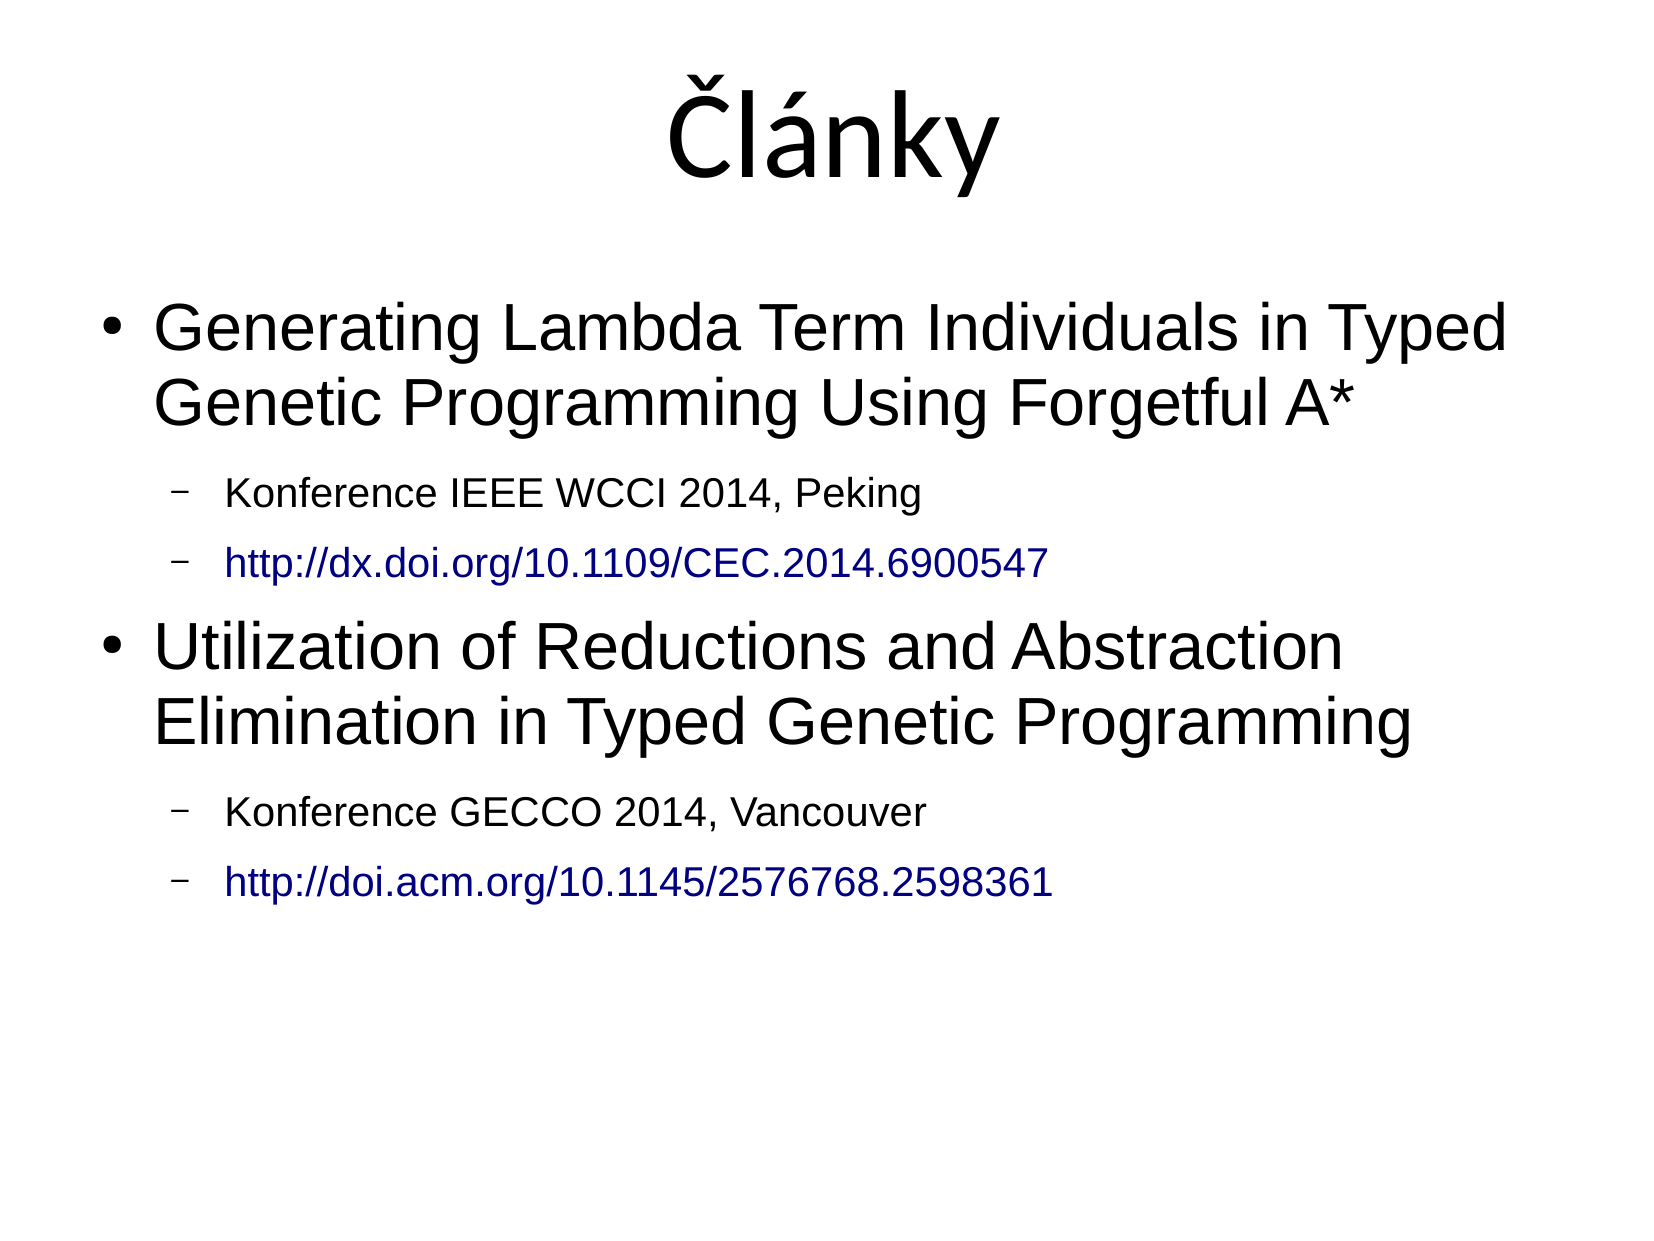

# Články
Generating Lambda Term Individuals in Typed Genetic Programming Using Forgetful A*
Konference IEEE WCCI 2014, Peking
http://dx.doi.org/10.1109/CEC.2014.6900547
Utilization of Reductions and Abstraction Elimination in Typed Genetic Programming
Konference GECCO 2014, Vancouver
http://doi.acm.org/10.1145/2576768.2598361